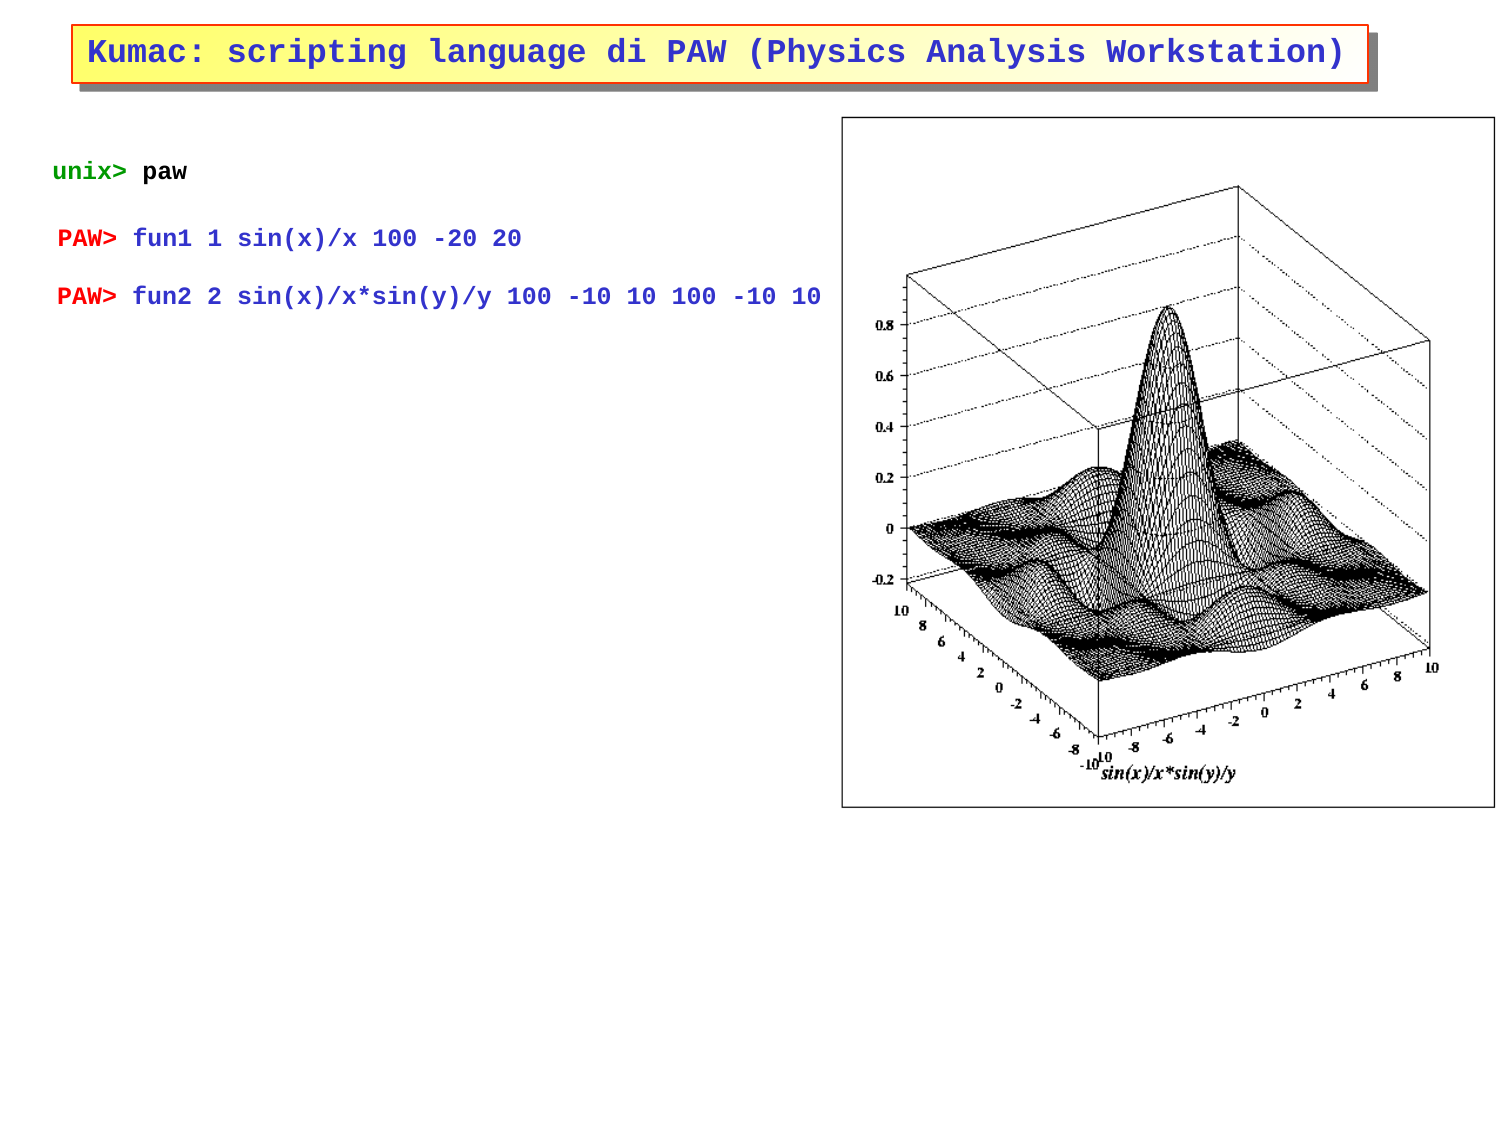

Kumac: scripting language di PAW (Physics Analysis Workstation)
unix> paw
PAW> fun1 1 sin(x)/x 100 -20 20
PAW> fun2 2 sin(x)/x*sin(y)/y 100 -10 10 100 -10 10